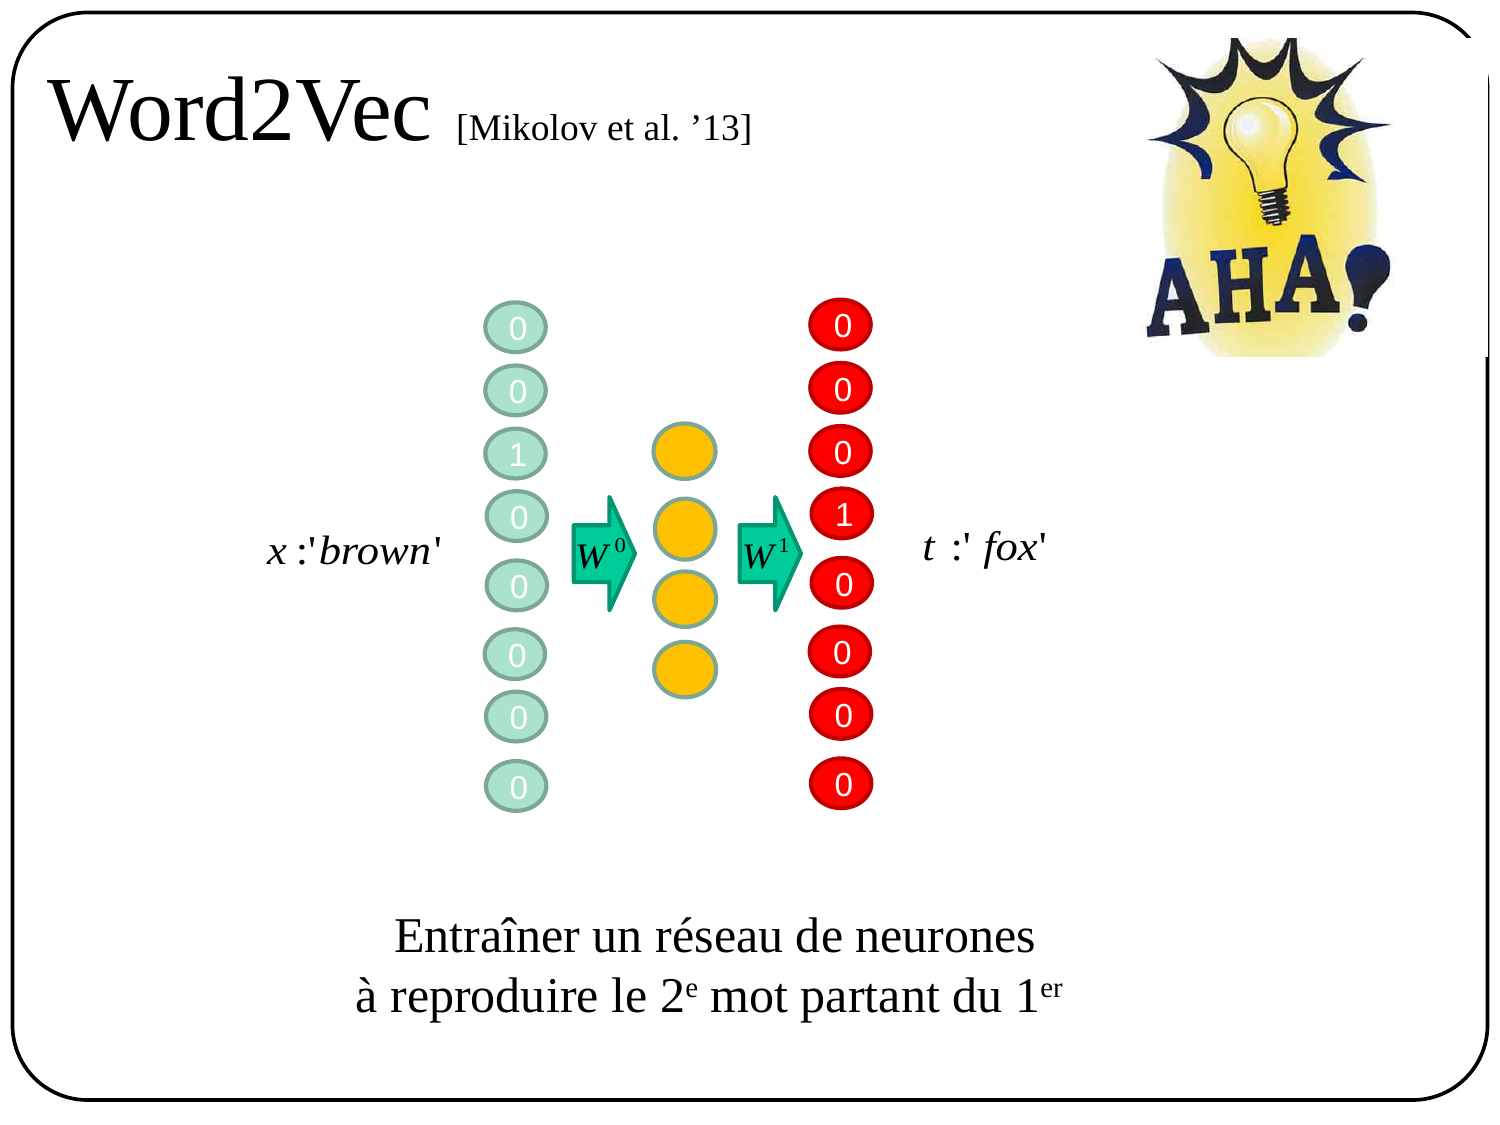

# Word2Vec [Mikolov et al. ’13]
0
0
0
0
0
1
1
0
0
0
0
0
0
0
0
0
Entraîner un réseau de neurones
à reproduire le 2e mot partant du 1er